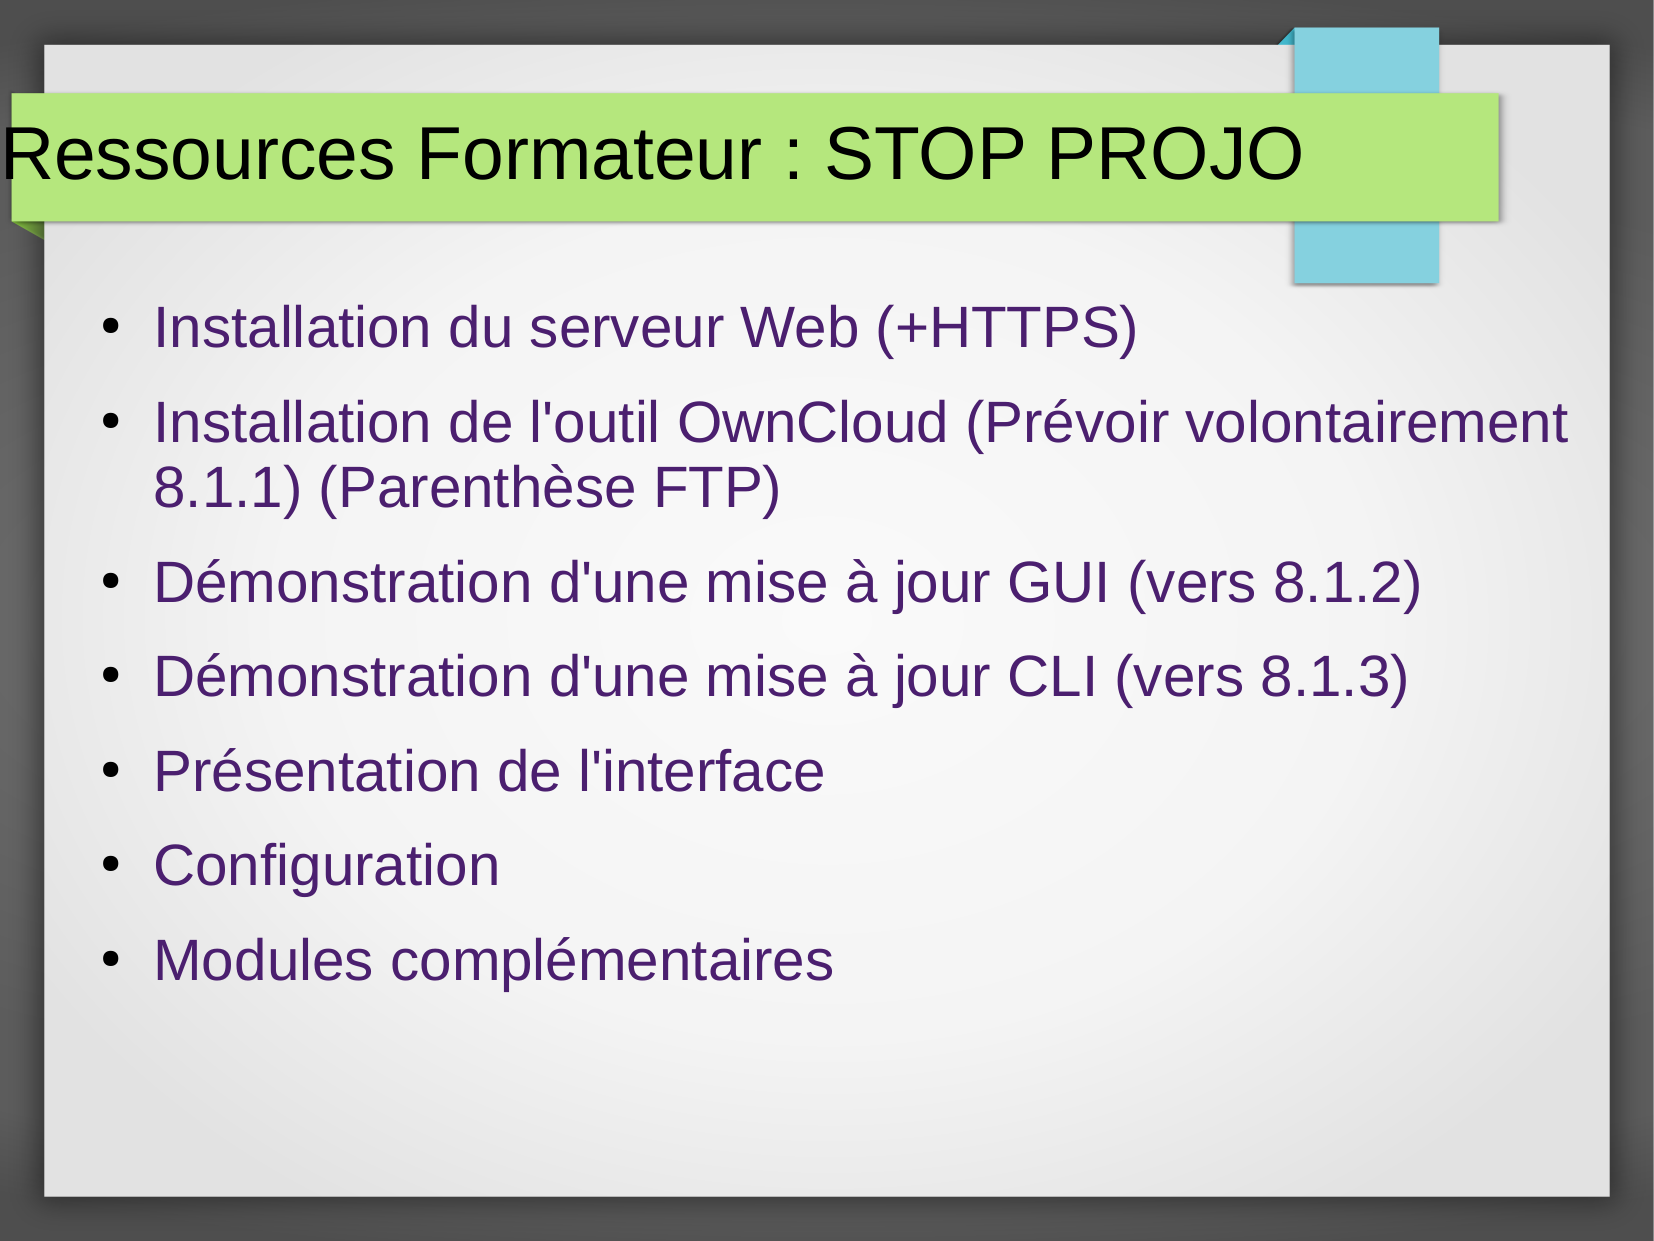

# Ressources Formateur : STOP PROJO
Installation du serveur Web (+HTTPS)
Installation de l'outil OwnCloud (Prévoir volontairement 8.1.1) (Parenthèse FTP)
Démonstration d'une mise à jour GUI (vers 8.1.2)
Démonstration d'une mise à jour CLI (vers 8.1.3)
Présentation de l'interface
Configuration
Modules complémentaires